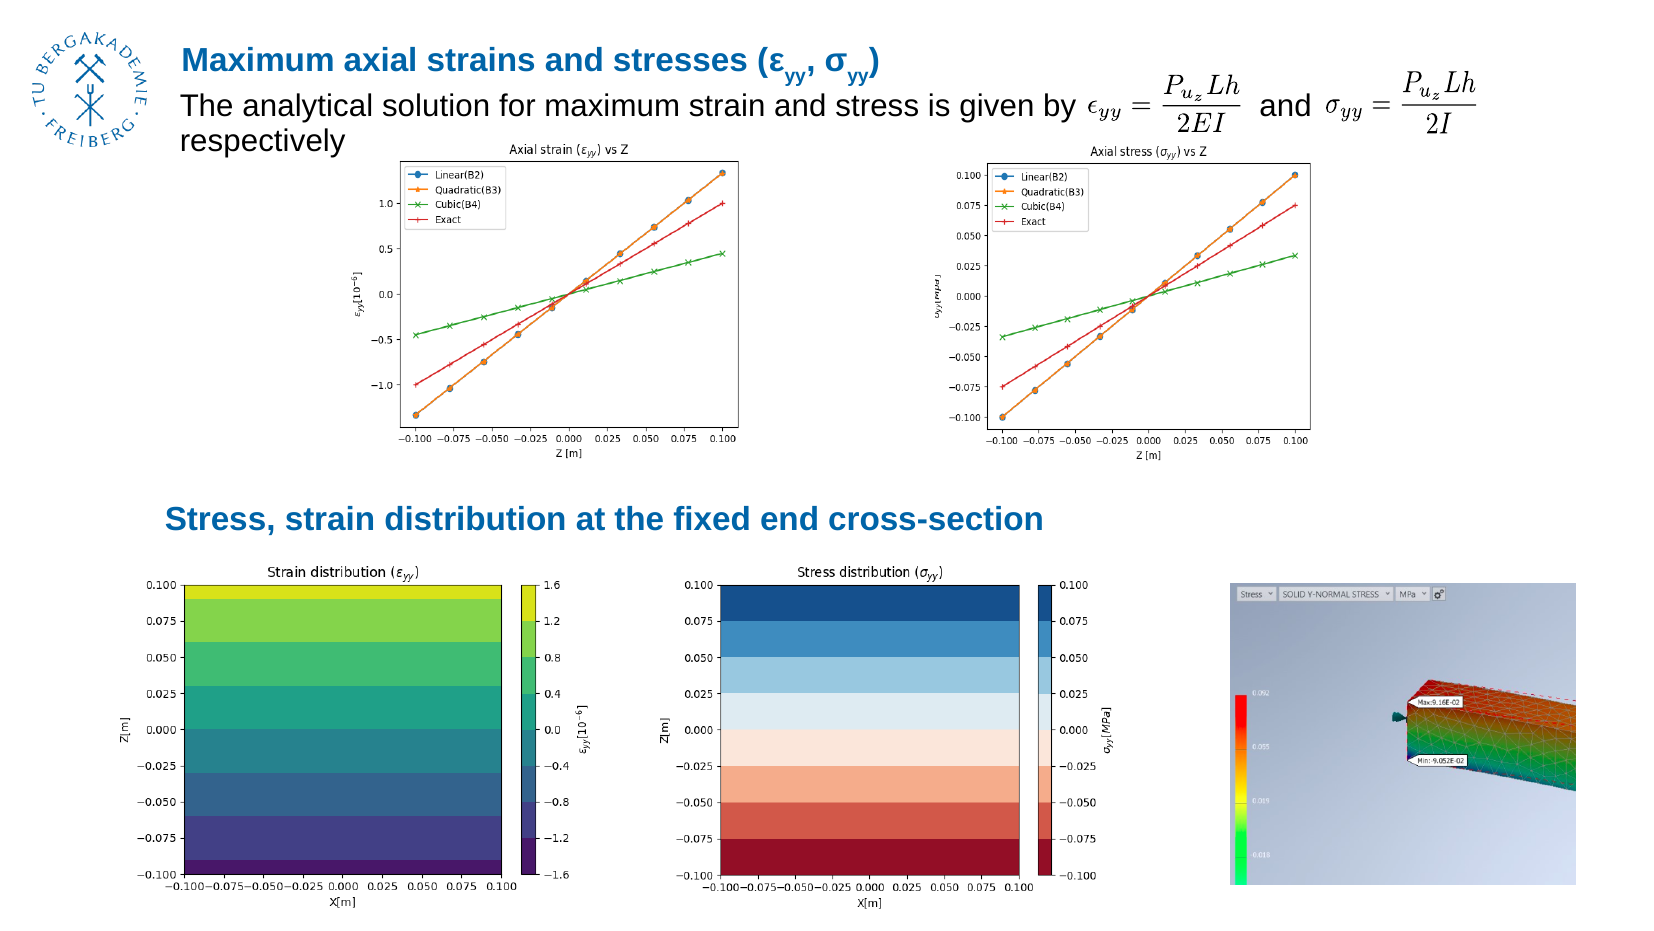

Maximum axial strains and stresses (εyy, σyy)
The analytical solution for maximum strain and stress is given by and
respectively
Stress, strain distribution at the fixed end cross-section